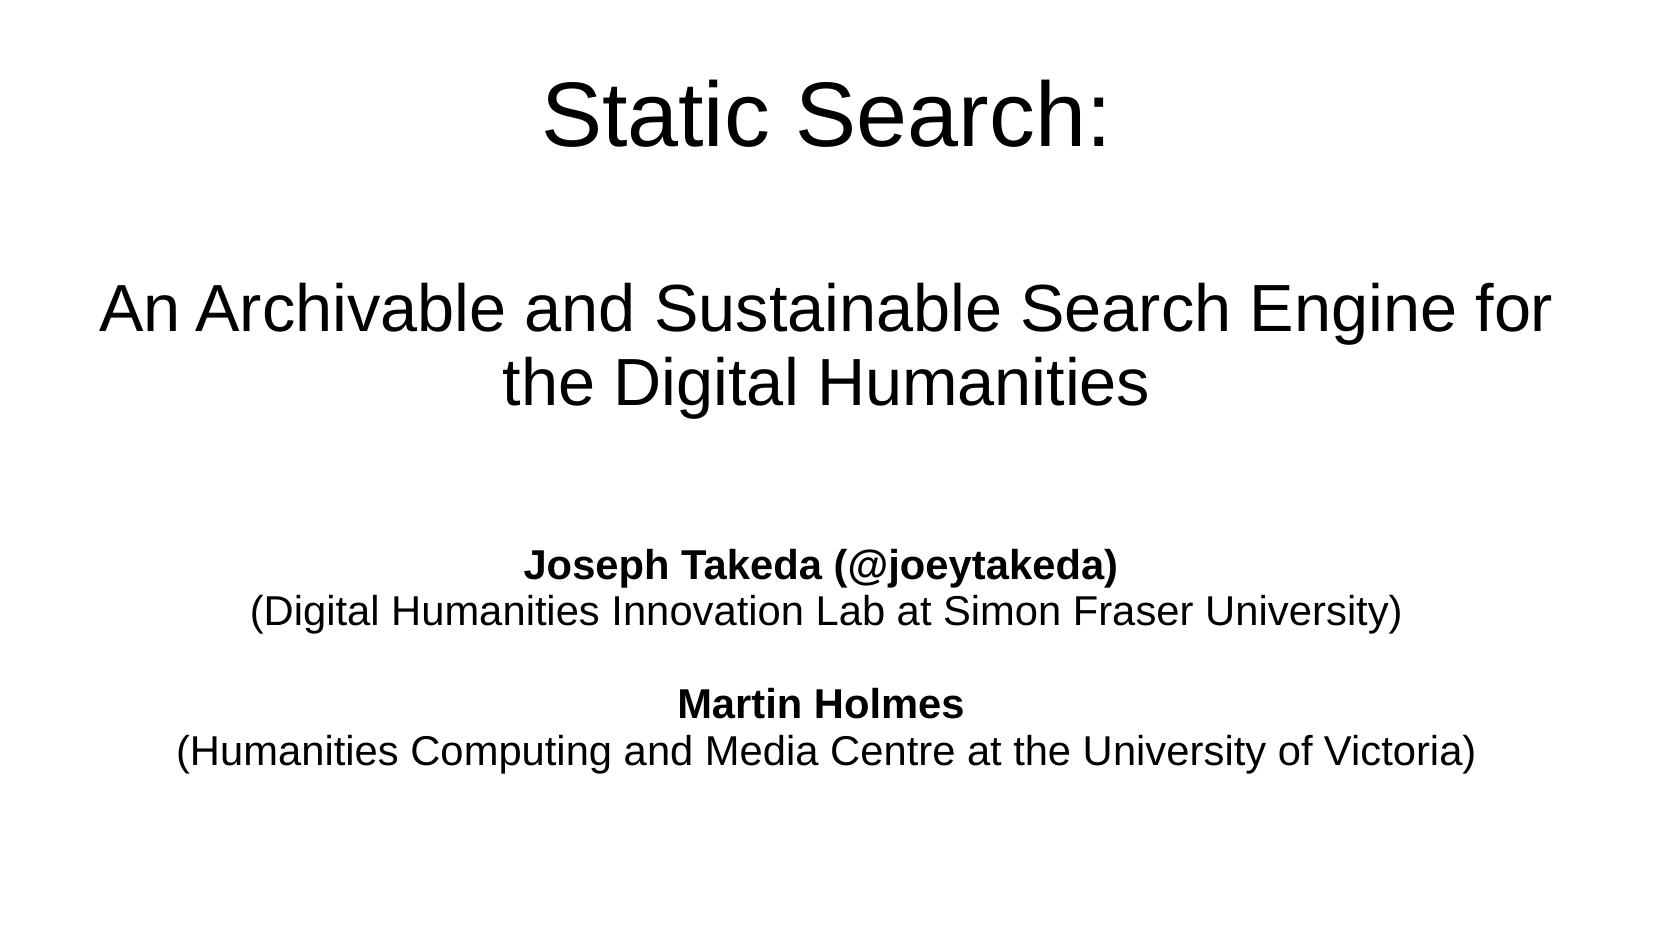

# Static Search:
An Archivable and Sustainable Search Engine for the Digital Humanities
Joseph Takeda (@joeytakeda)
(Digital Humanities Innovation Lab at Simon Fraser University)
Martin Holmes
(Humanities Computing and Media Centre at the University of Victoria)